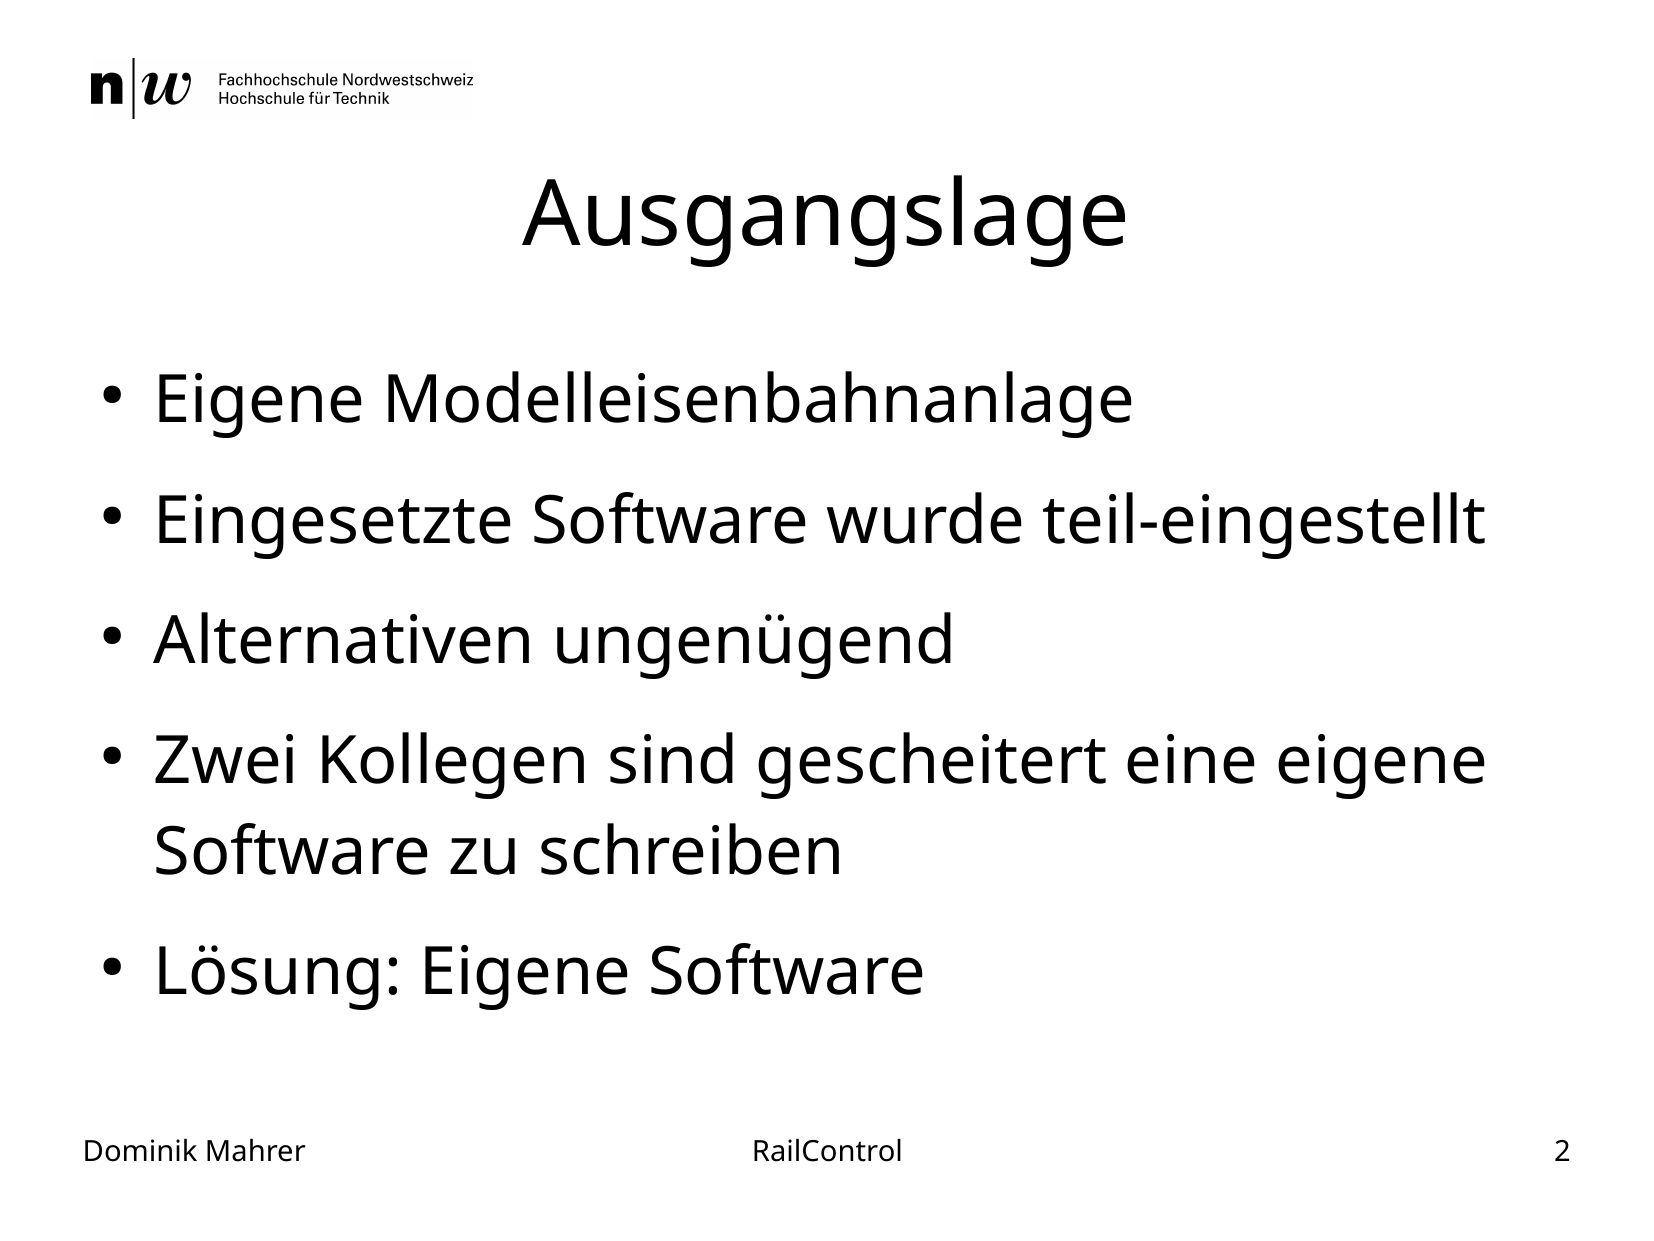

# Ausgangslage
Eigene Modelleisenbahnanlage
Eingesetzte Software wurde teil-eingestellt
Alternativen ungenügend
Zwei Kollegen sind gescheitert eine eigene Software zu schreiben
Lösung: Eigene Software
Dominik Mahrer
RailControl
2